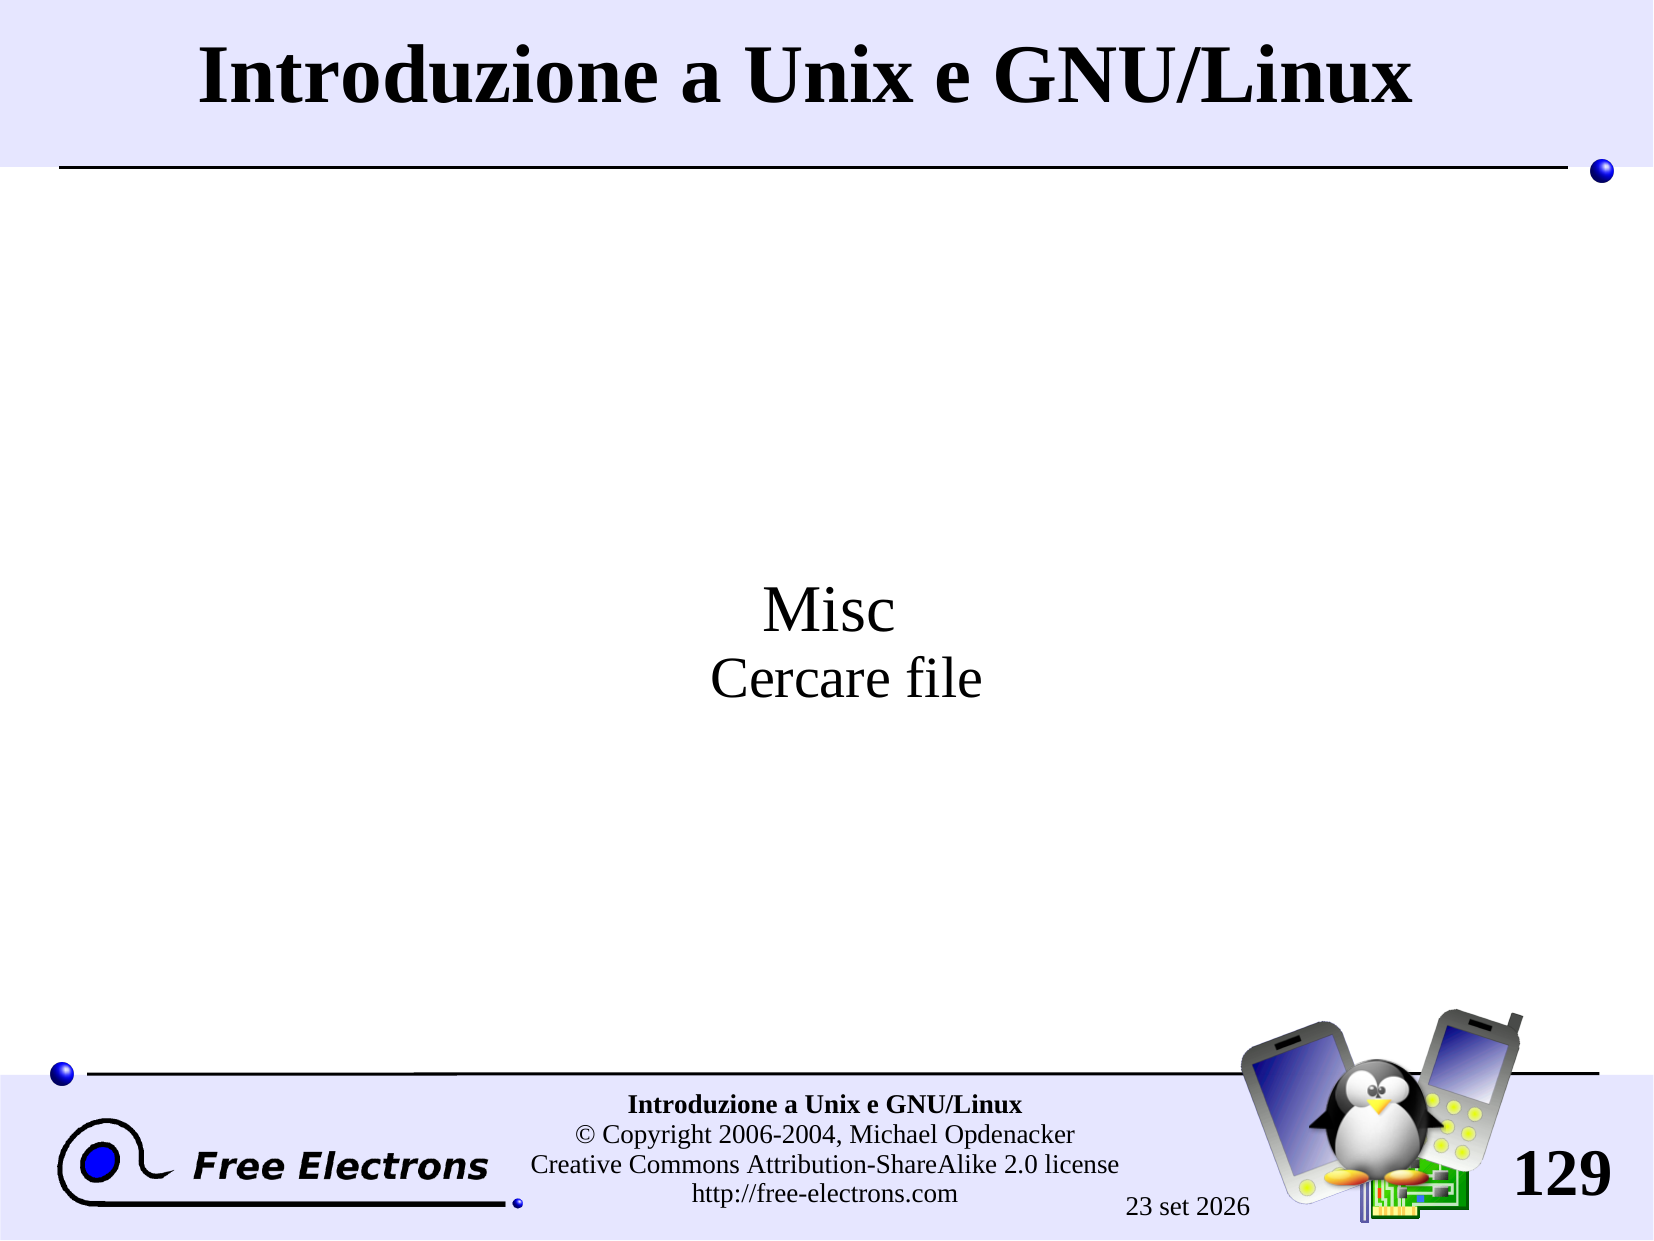

# Introduzione a Unix e GNU/Linux
Misc
Cercare file